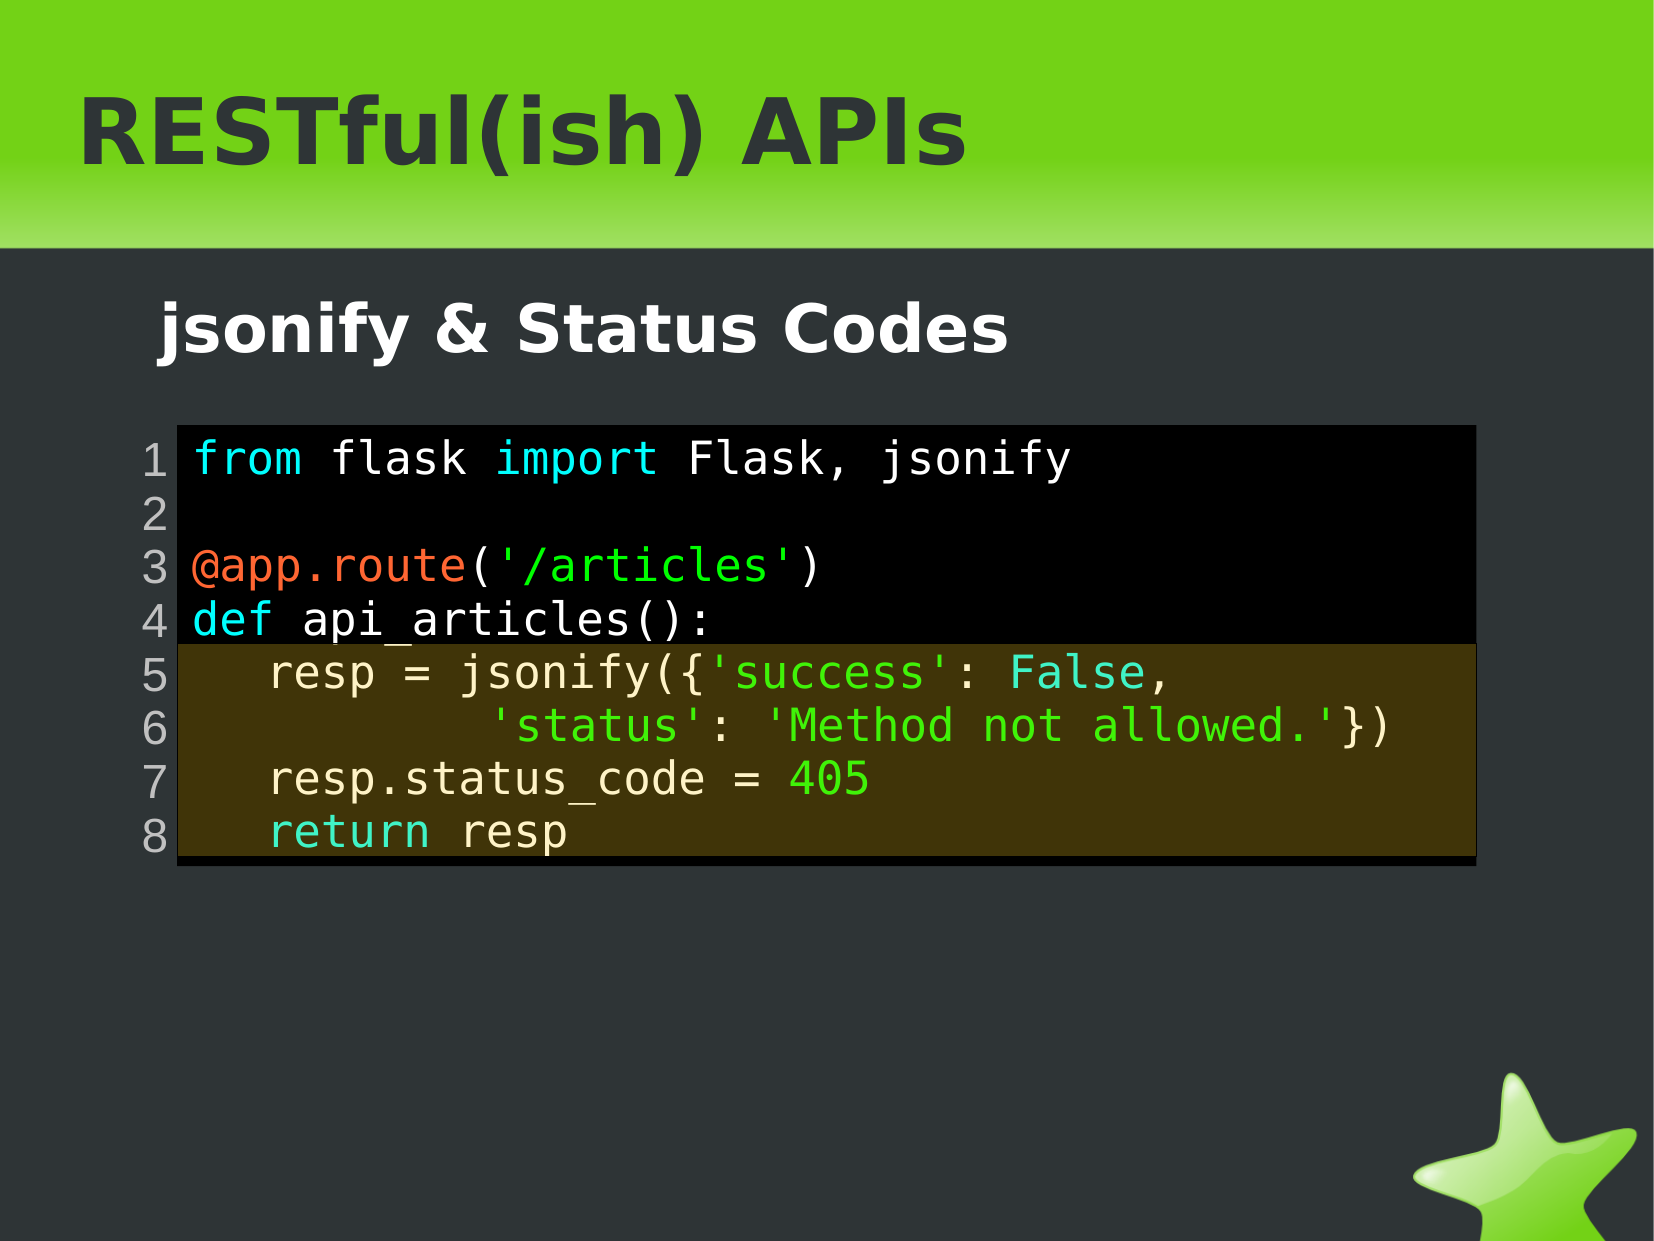

# RESTful(ish) APIs
jsonify & Status Codes
1
2
3
4
5
6
7
8
from flask import Flask, jsonify
@app.route('/articles')
def api_articles():
	resp = jsonify({'success': False,
				'status': 'Method not allowed.'})
	resp.status_code = 405
	return resp